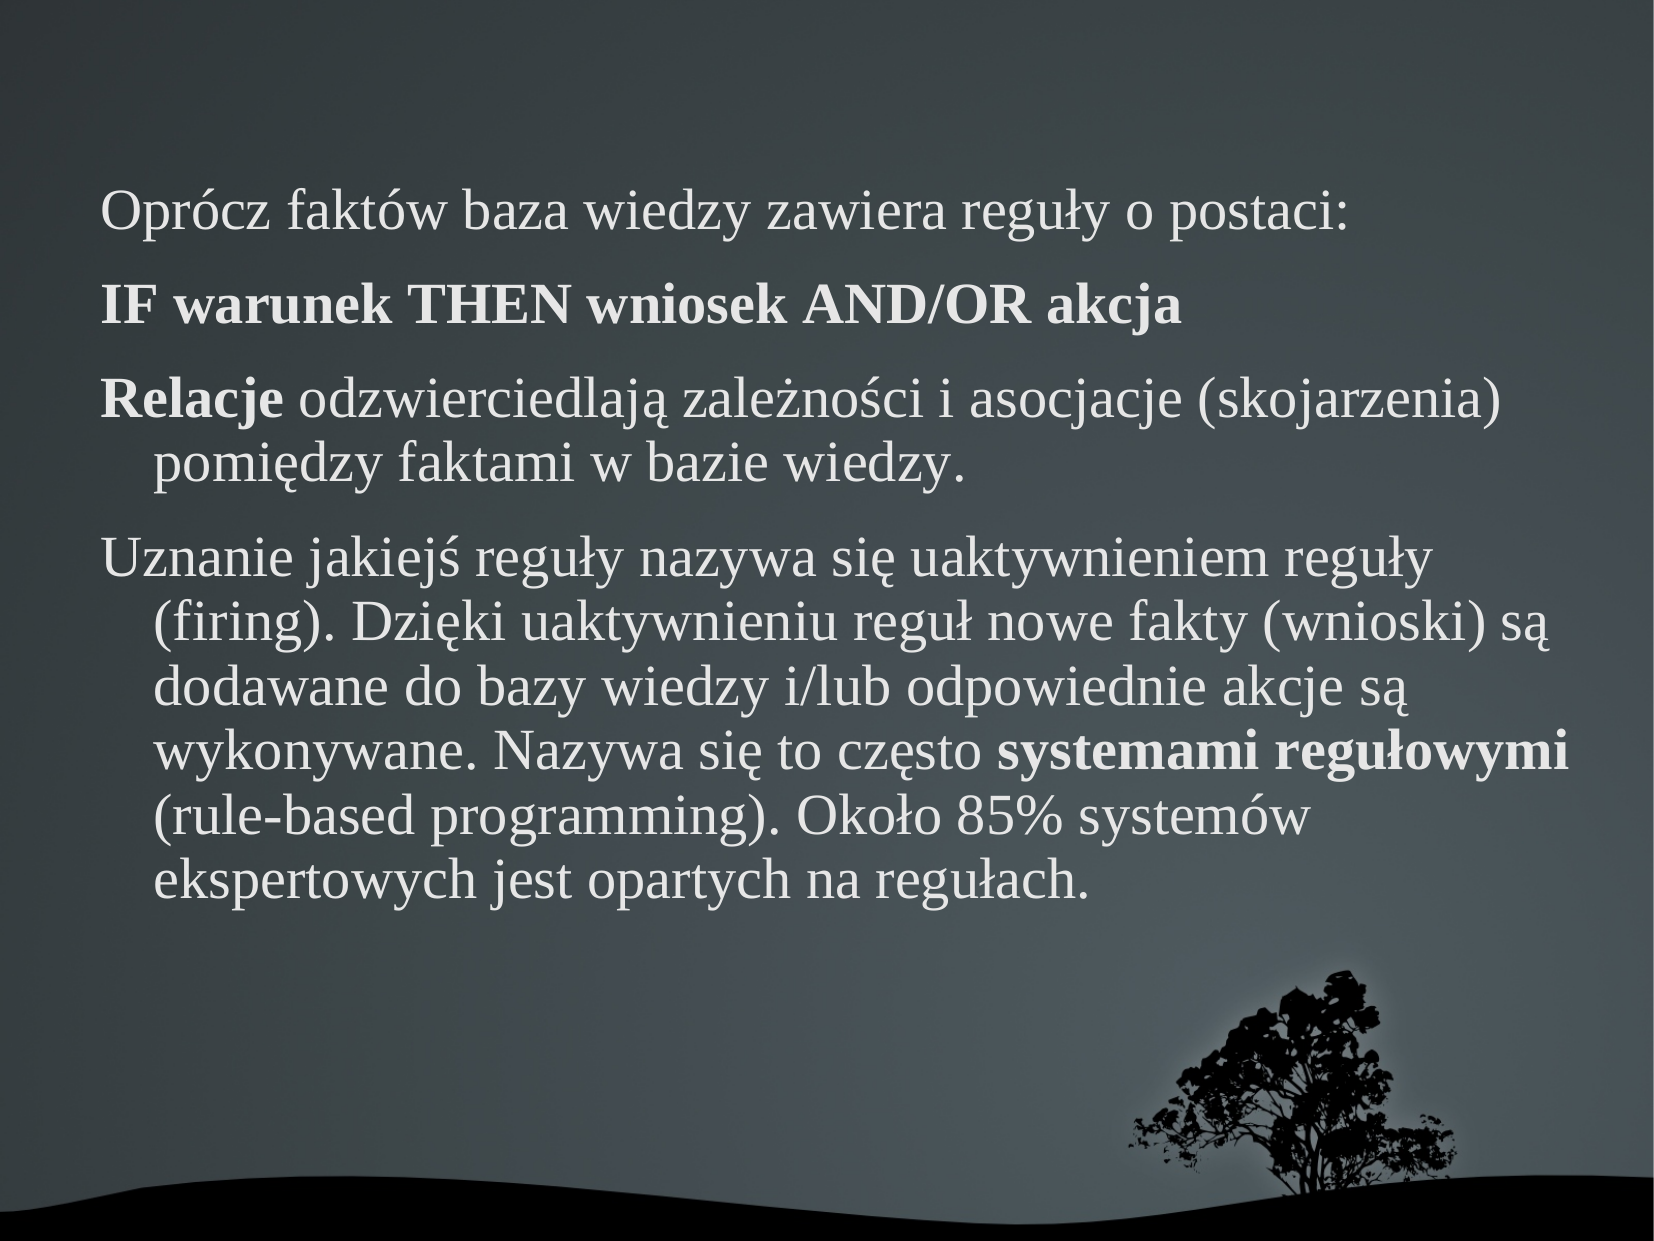

#
Oprócz faktów baza wiedzy zawiera reguły o postaci:
IF warunek THEN wniosek AND/OR akcja
Relacje odzwierciedlają zależności i asocjacje (skojarzenia) pomiędzy faktami w bazie wiedzy.
Uznanie jakiejś reguły nazywa się uaktywnieniem reguły (firing). Dzięki uaktywnieniu reguł nowe fakty (wnioski) są dodawane do bazy wiedzy i/lub odpowiednie akcje są wykonywane. Nazywa się to często systemami regułowymi (rule-based programming). Około 85% systemów ekspertowych jest opartych na regułach.